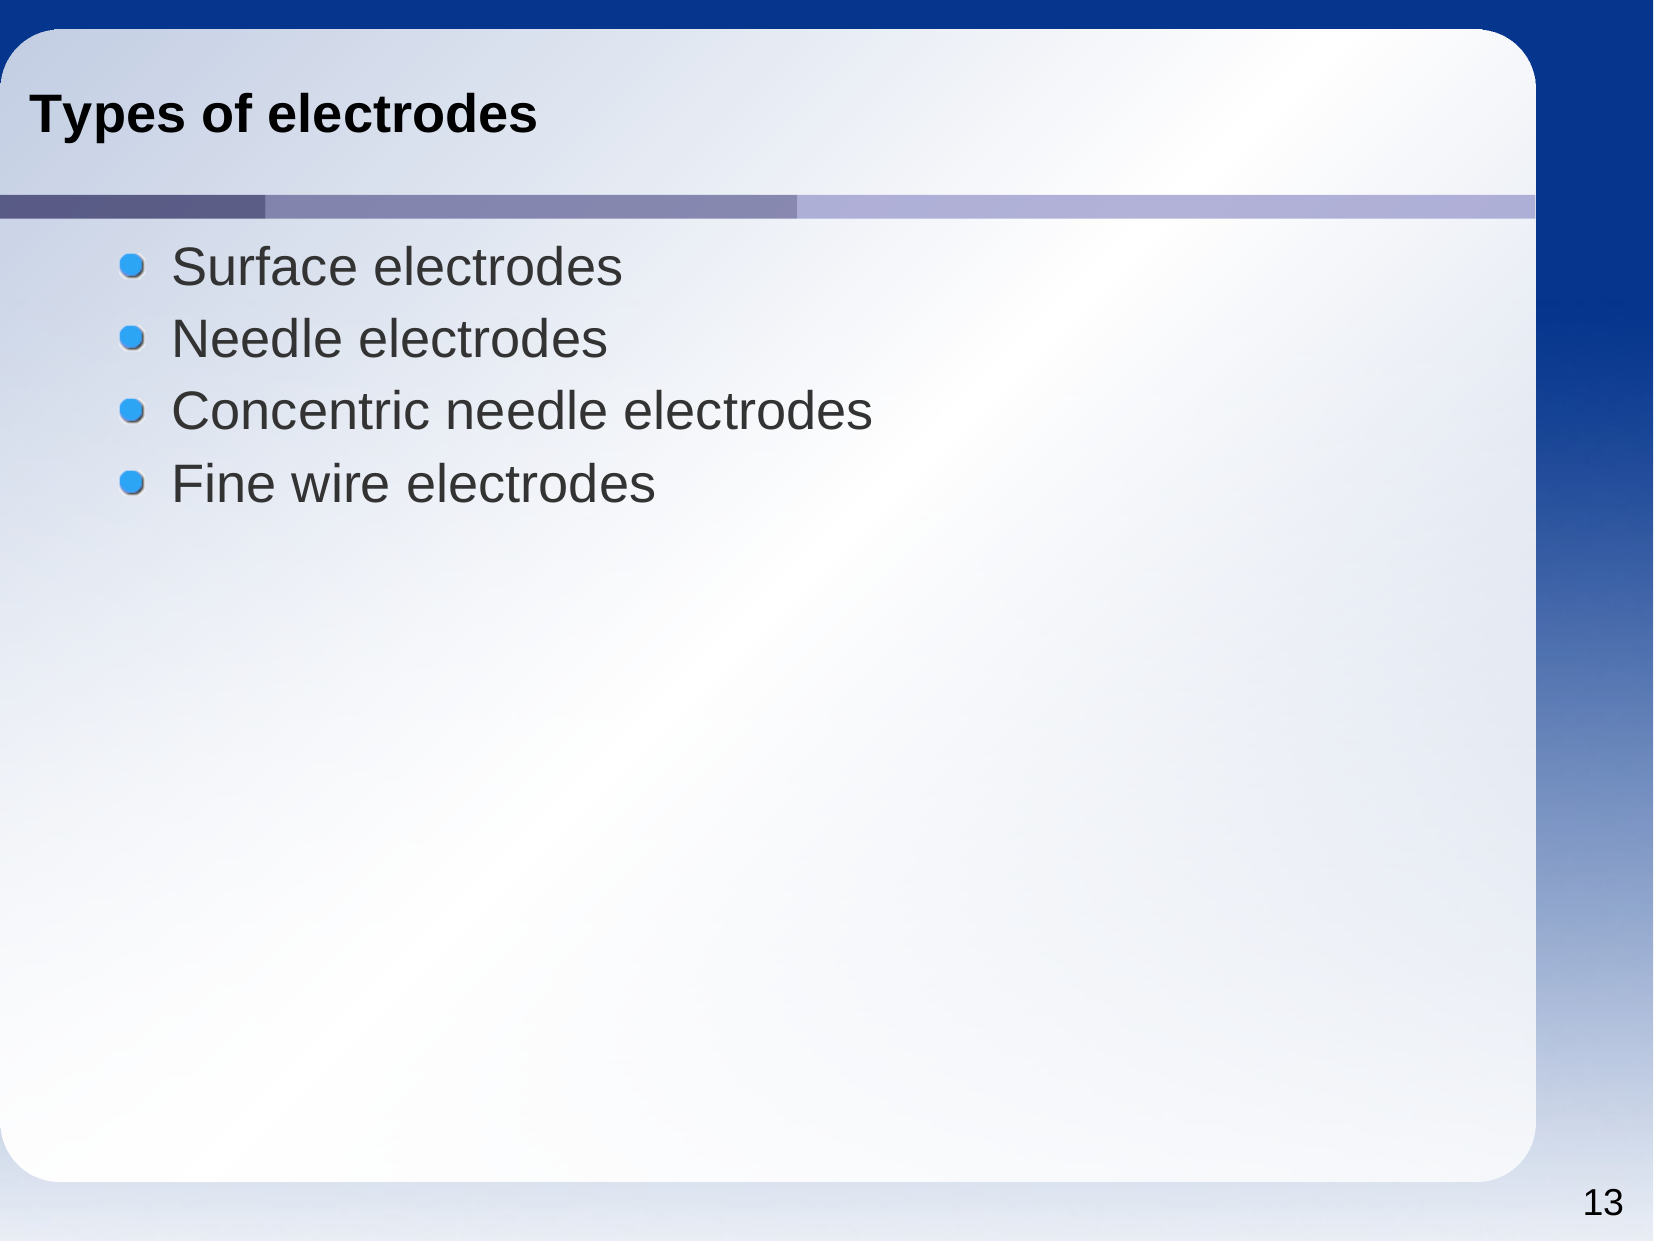

# Types of electrodes
Surface electrodes
Needle electrodes
Concentric needle electrodes
Fine wire electrodes
13